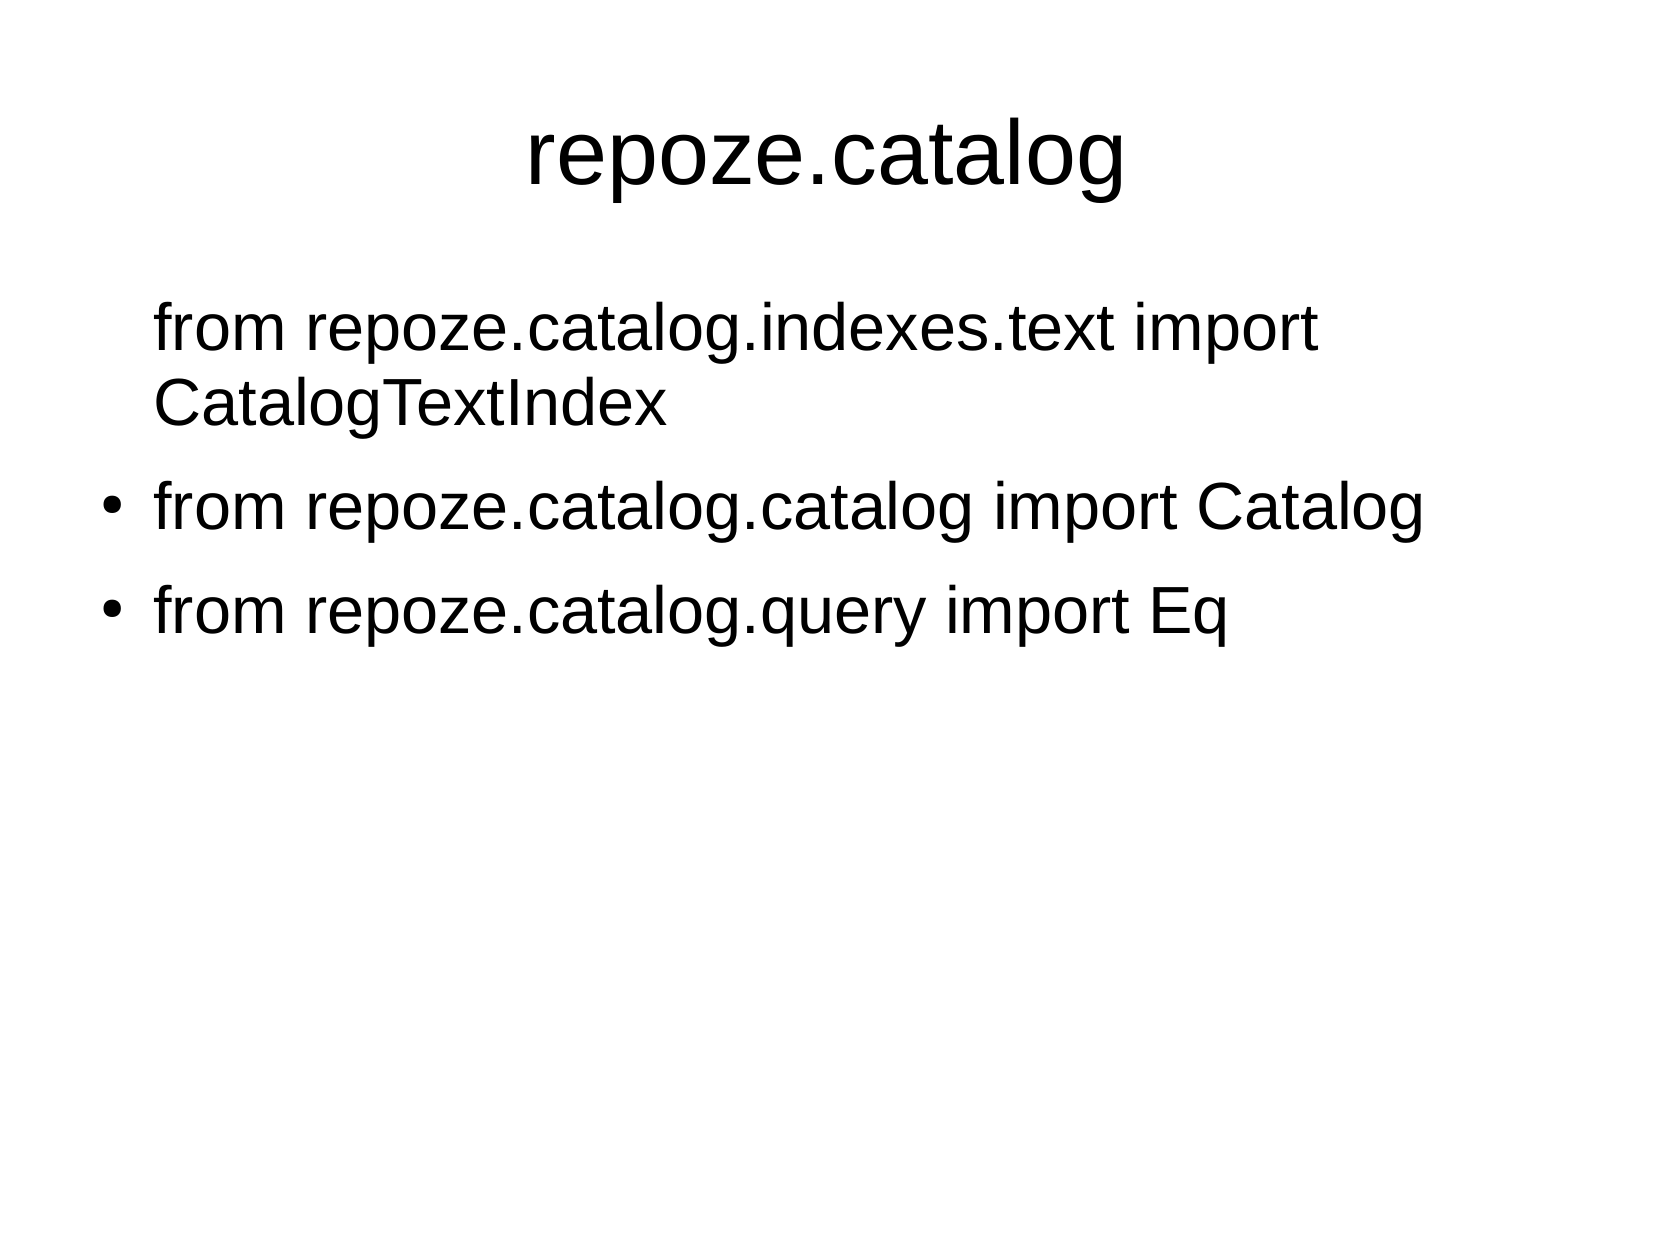

# repoze.catalog
from repoze.catalog.indexes.text import CatalogTextIndex
from repoze.catalog.catalog import Catalog
from repoze.catalog.query import Eq